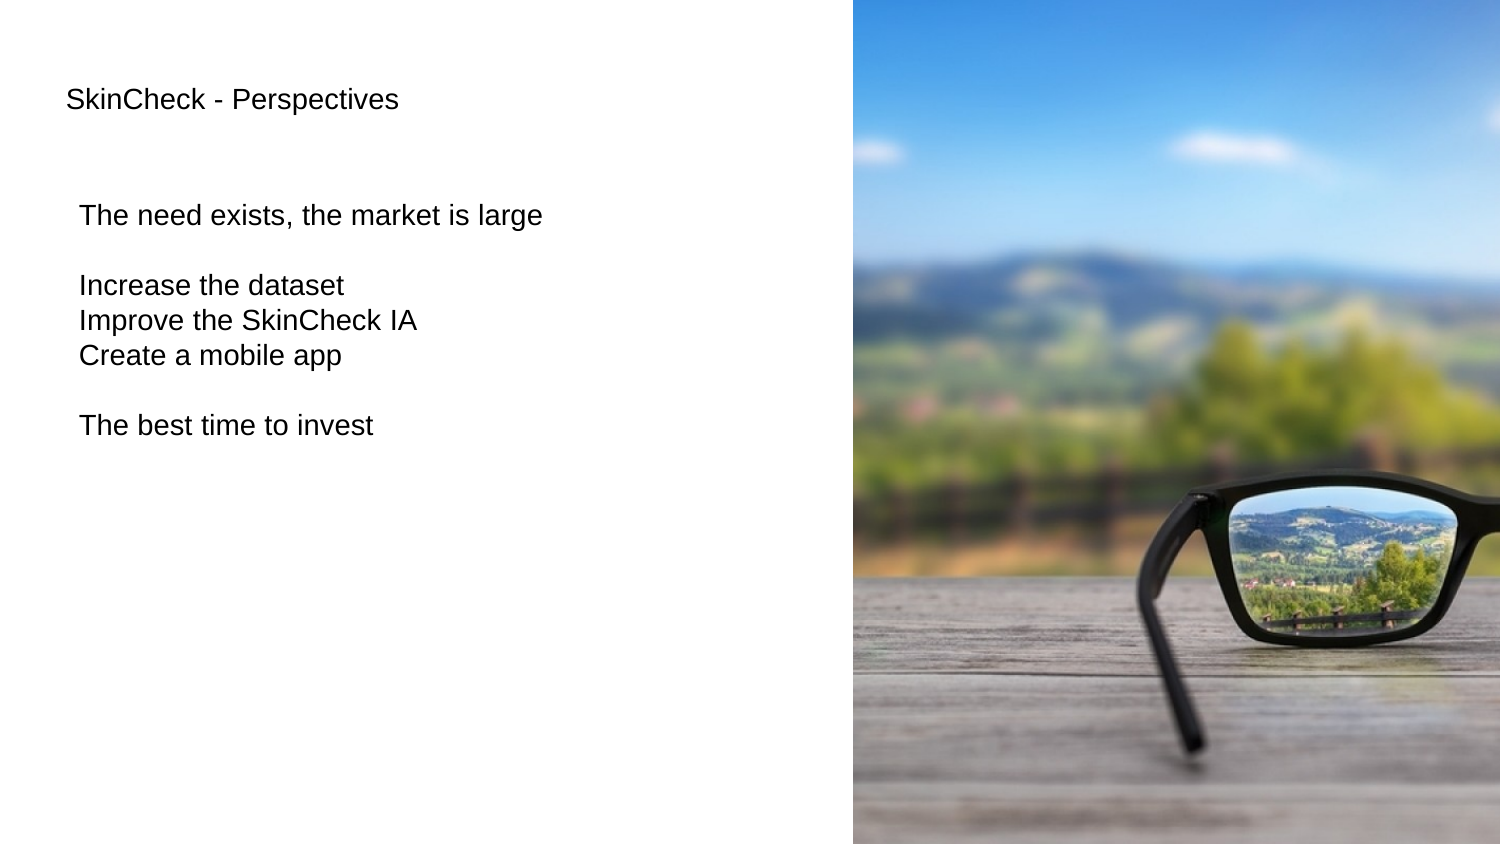

# SkinCheck - Perspectives
The need exists, the market is large
Increase the dataset
Improve the SkinCheck IA
Create a mobile app
The best time to invest